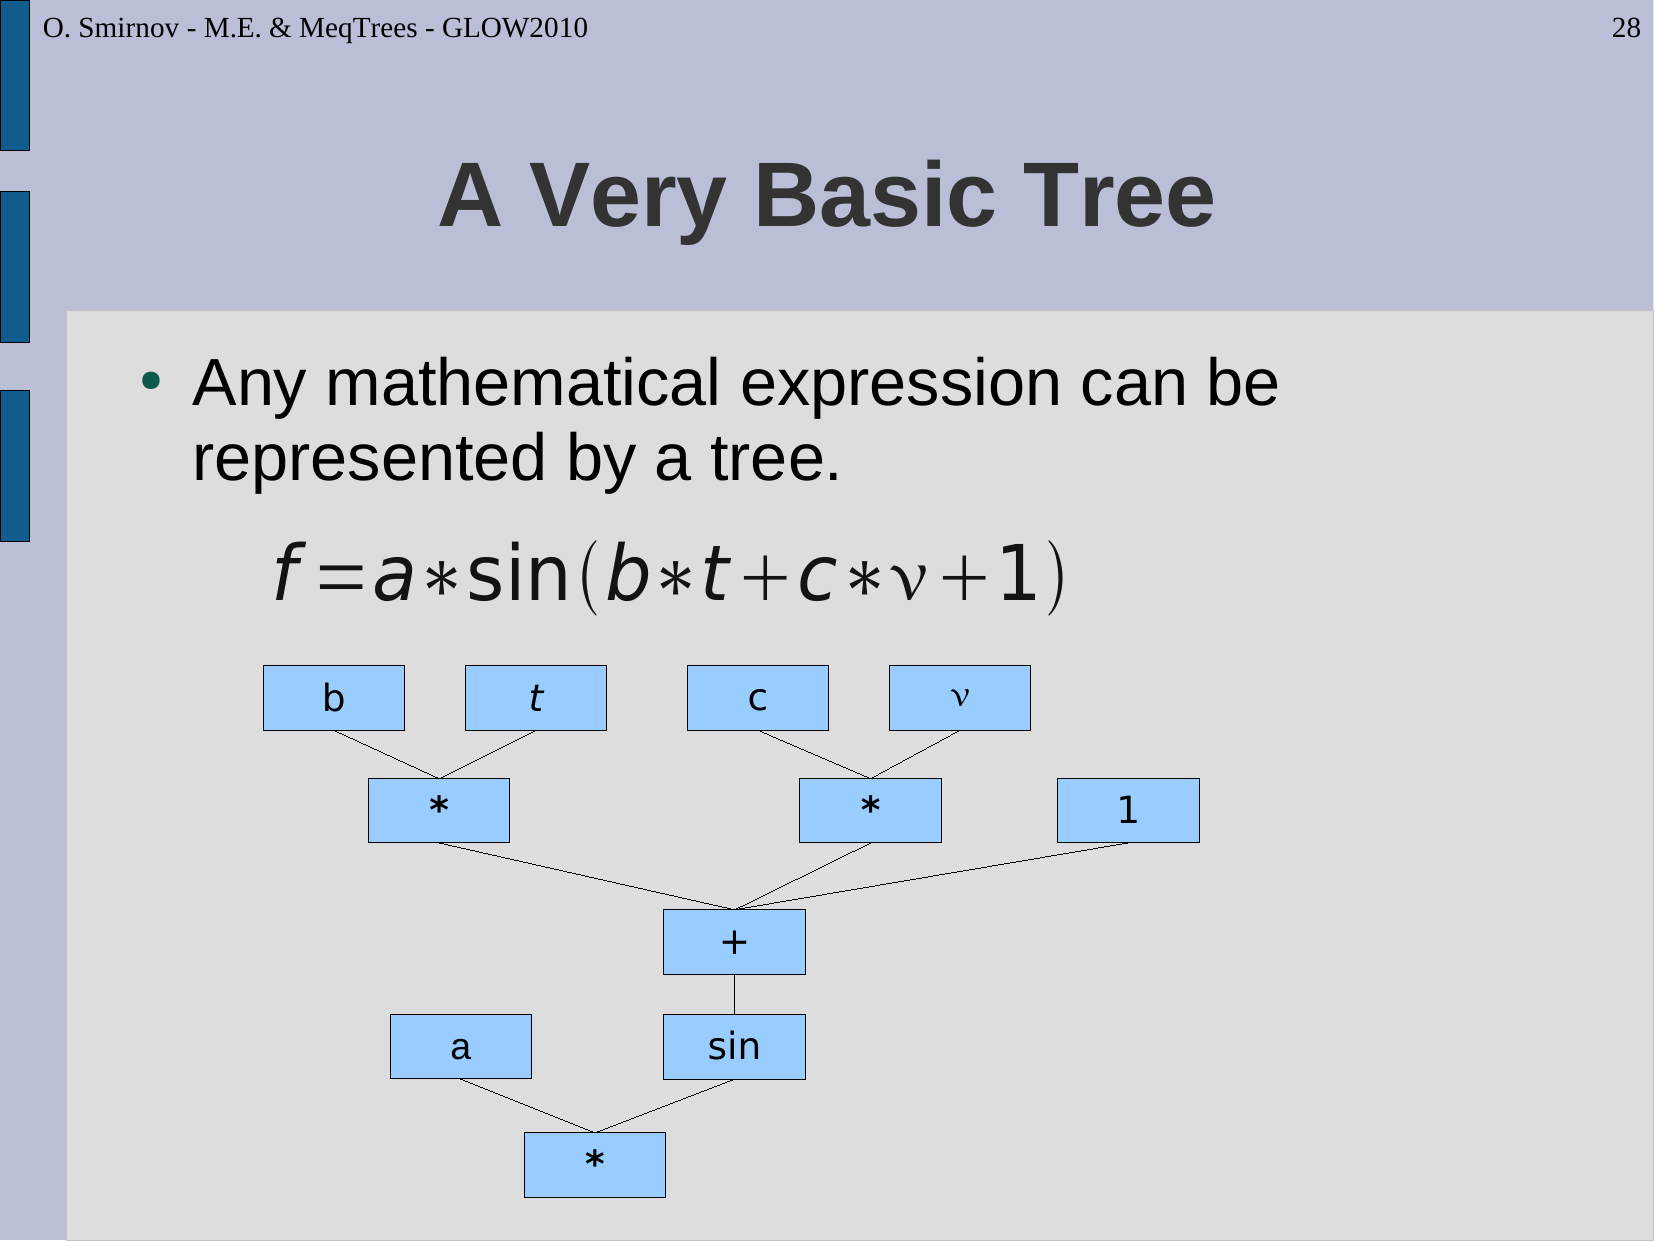

O. Smirnov - M.E. & MeqTrees - GLOW2010
28
# A Very Basic Tree
Any mathematical expression can be represented by a tree.
b
x
b
x
c

b
t
*
1
*
+
a
sin
*